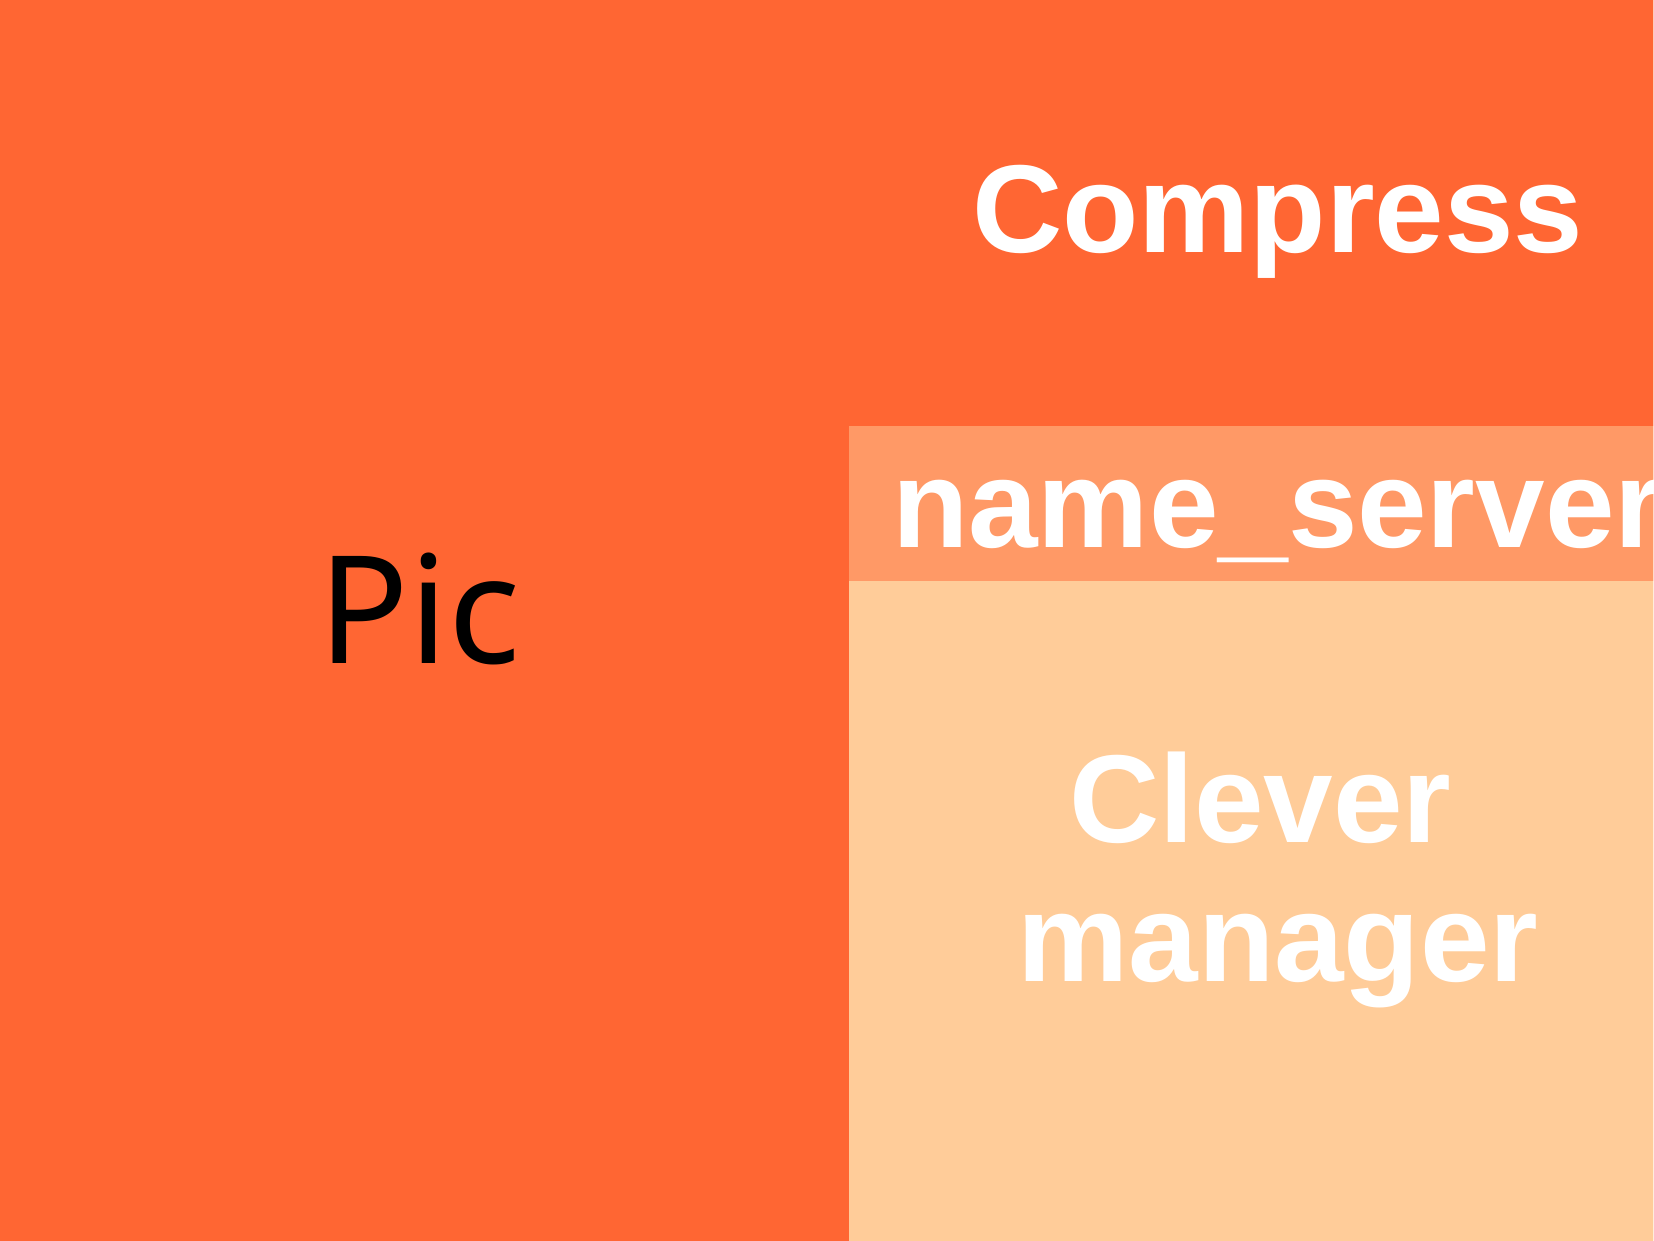

| Pic | Compress |
| --- | --- |
| | name\_server |
| | Clever manager |